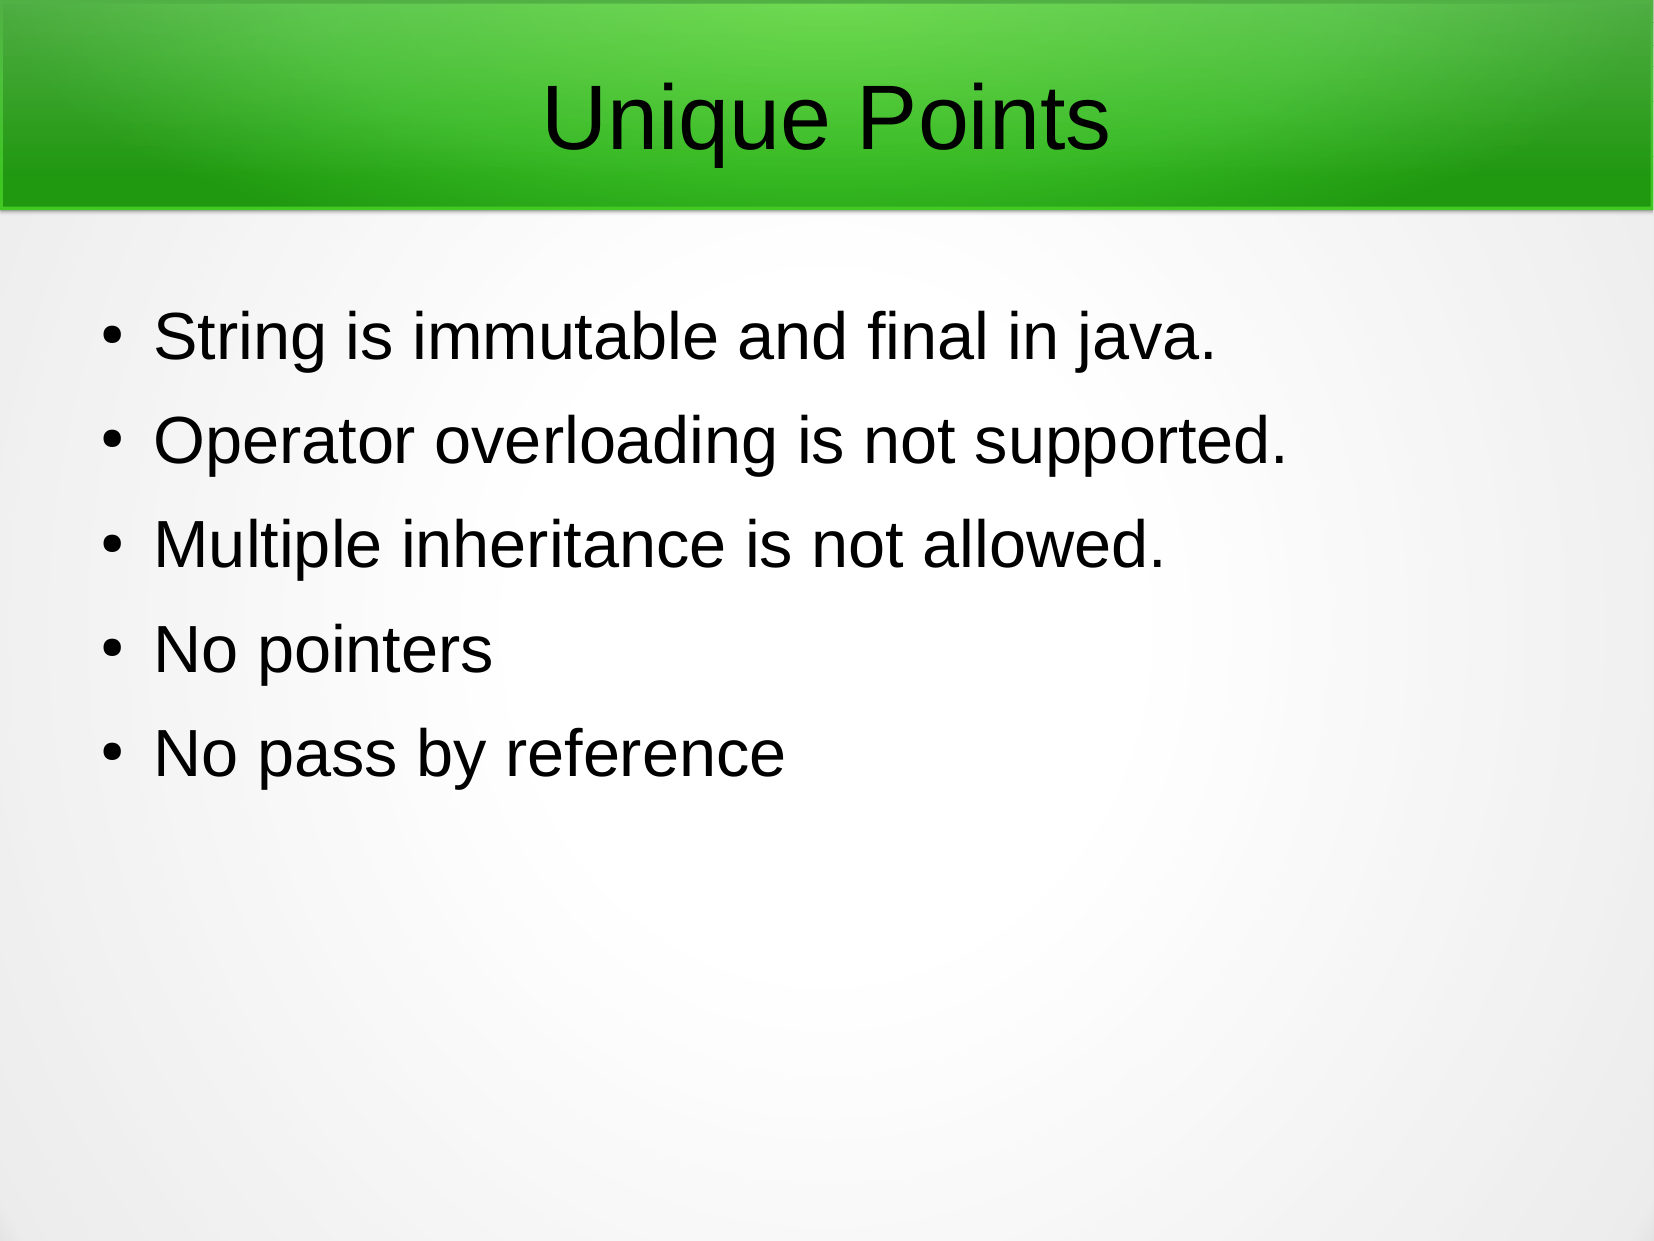

# Unique Points
String is immutable and final in java.
Operator overloading is not supported.
Multiple inheritance is not allowed.
No pointers
No pass by reference